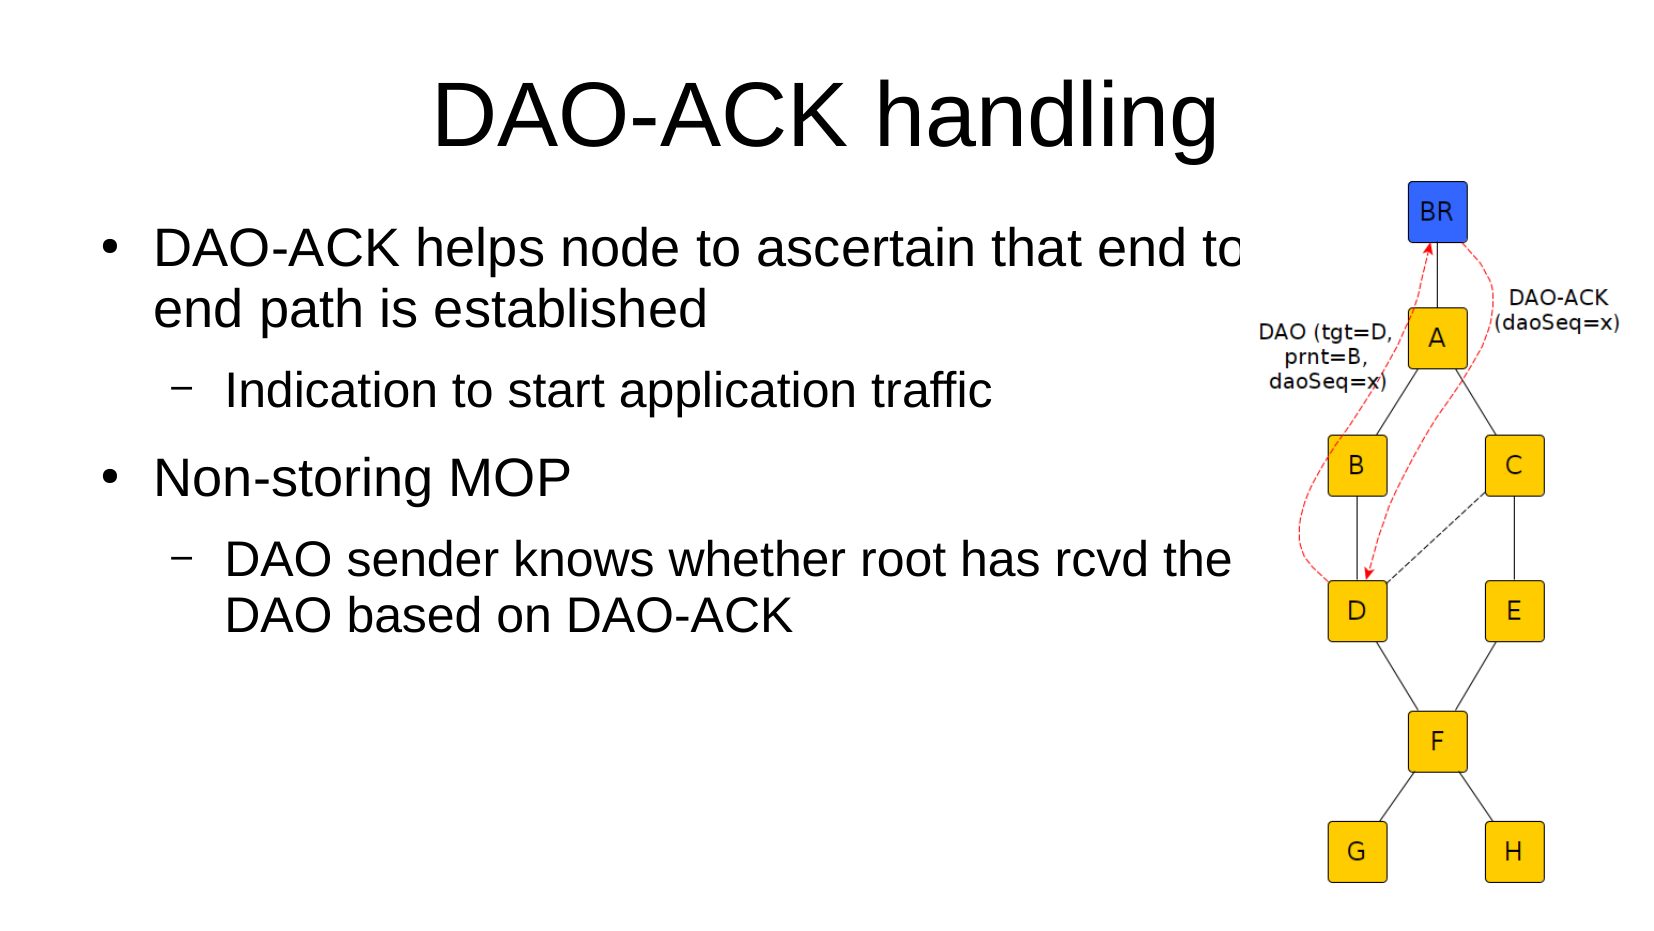

# DAO-ACK handling
DAO-ACK helps node to ascertain that end to end path is established
Indication to start application traffic
Non-storing MOP
DAO sender knows whether root has rcvd the DAO based on DAO-ACK